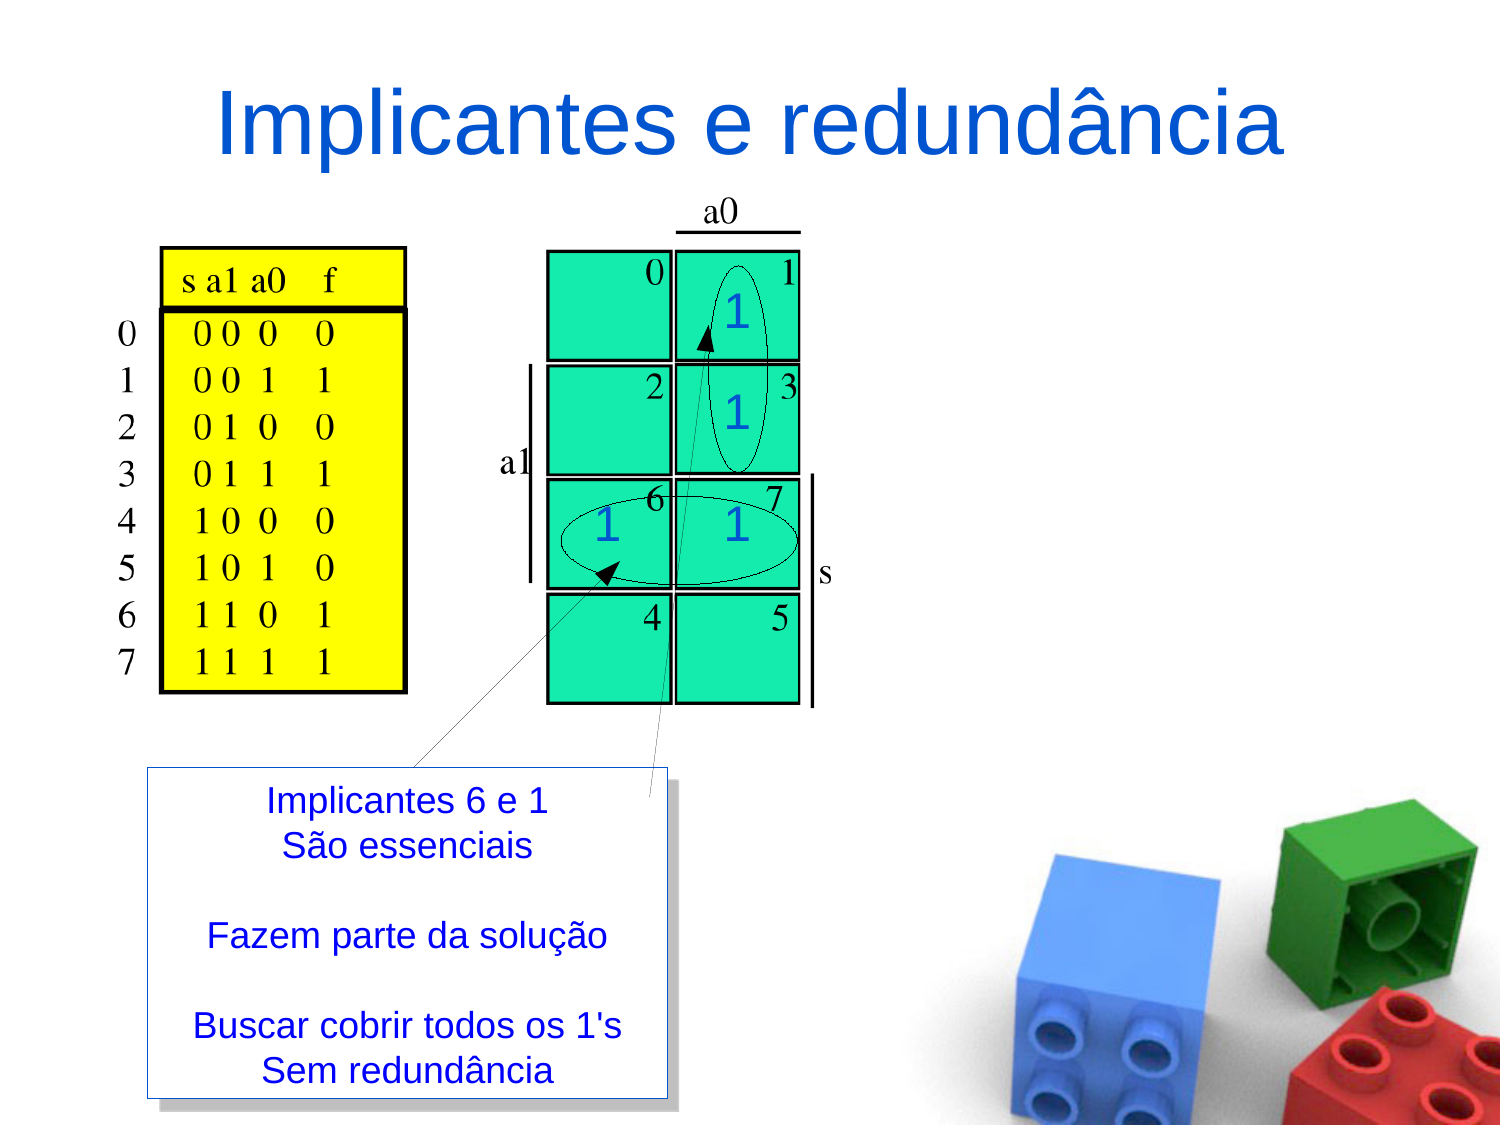

# Implicantes e redundância
1
1
1
1
Implicantes 6 e 1
São essenciais
Fazem parte da solução
Buscar cobrir todos os 1's
Sem redundância